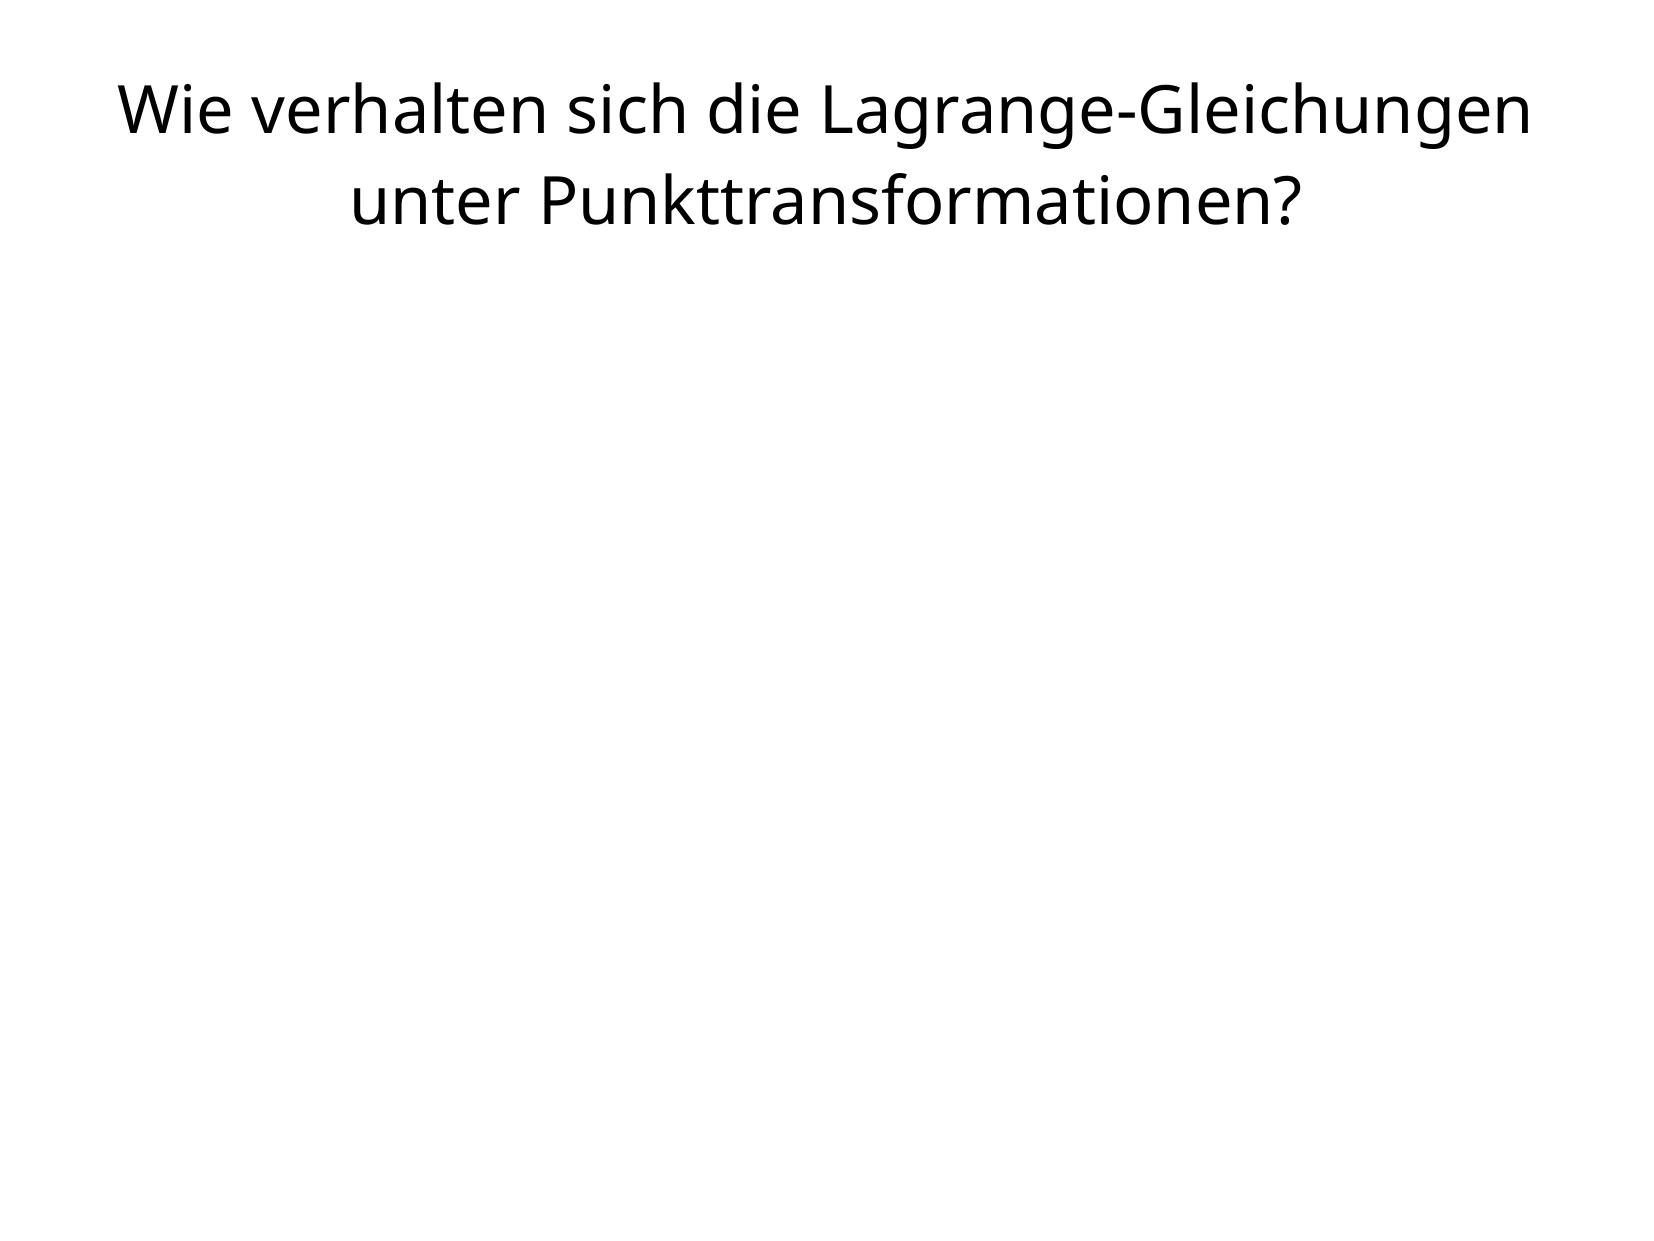

# Wie verhalten sich die Lagrange-Gleichungen unter Punkttransformationen?